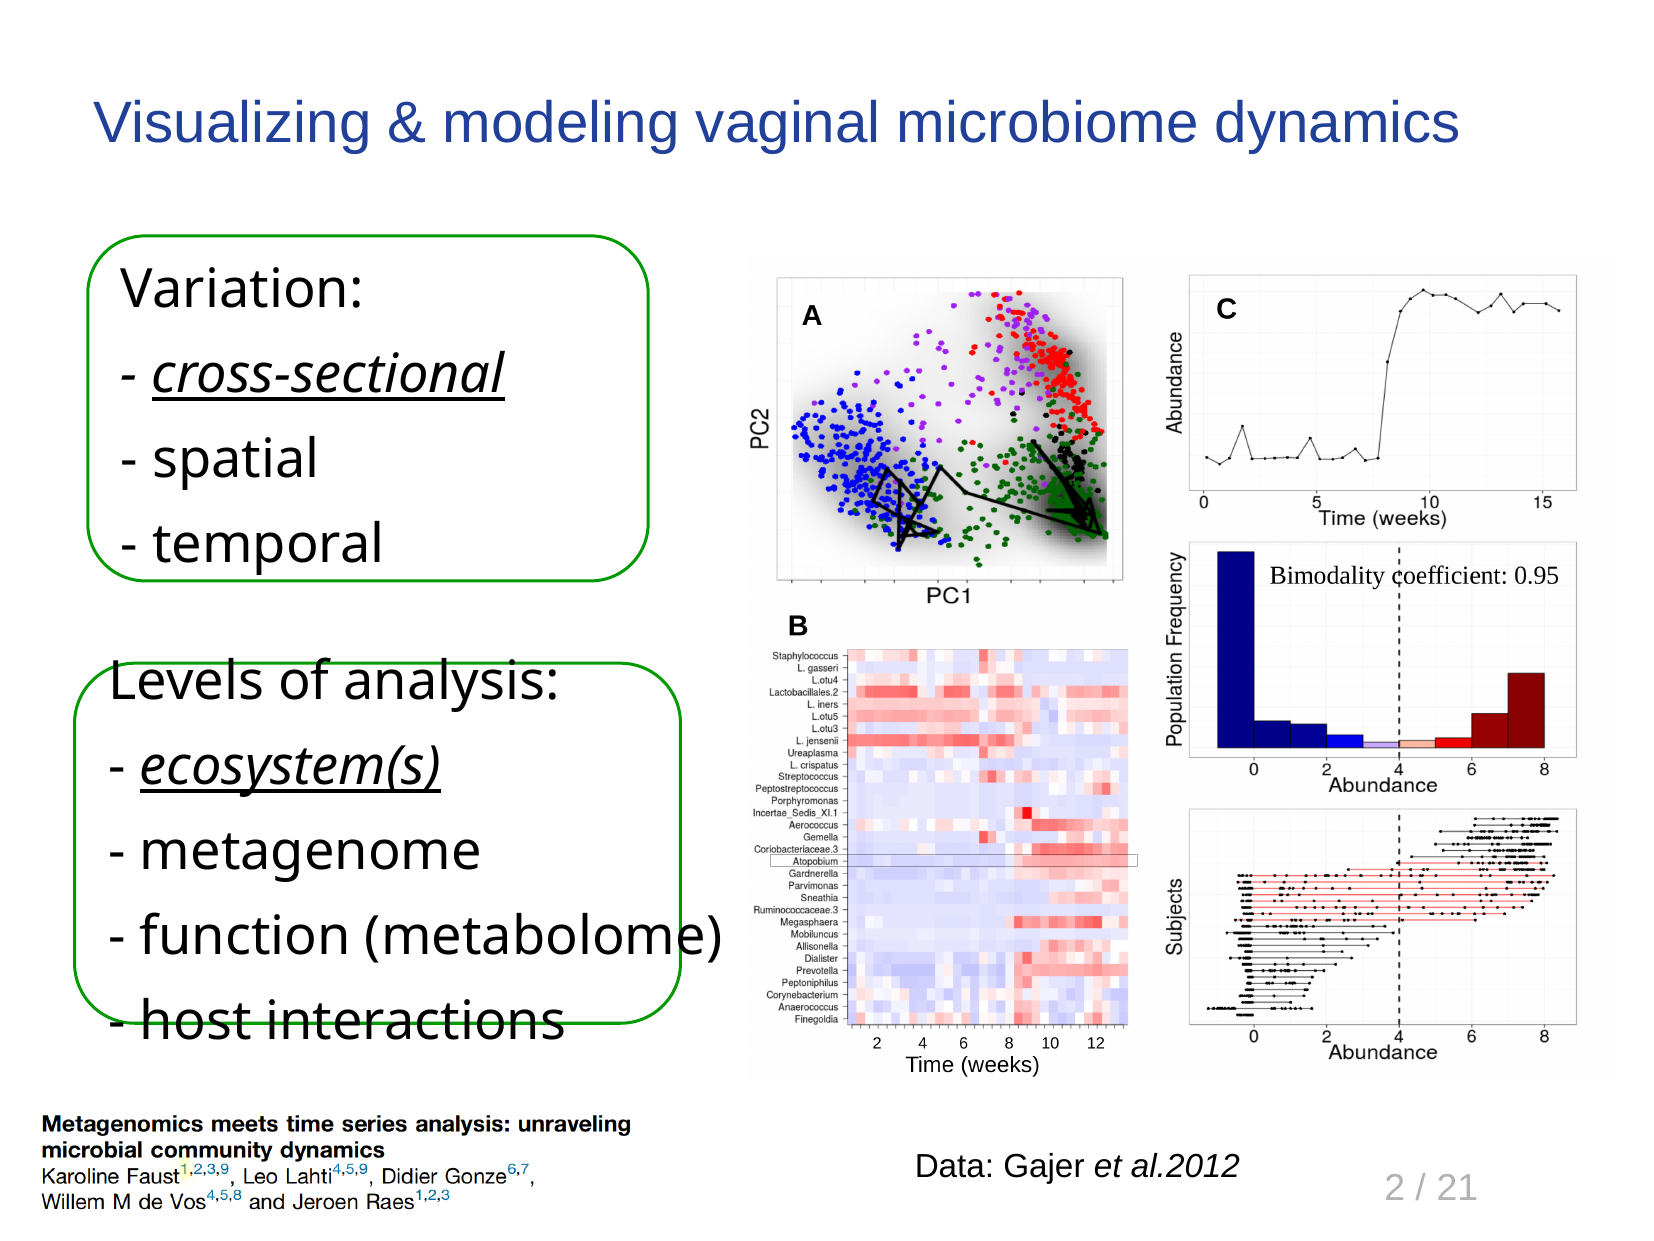

Visualizing & modeling vaginal microbiome dynamics
Variation:
- cross-sectional
- spatial
- temporal
Levels of analysis:
- ecosystem(s)
- metagenome
- function (metabolome)
- host interactions
Data: Gajer et al.2012